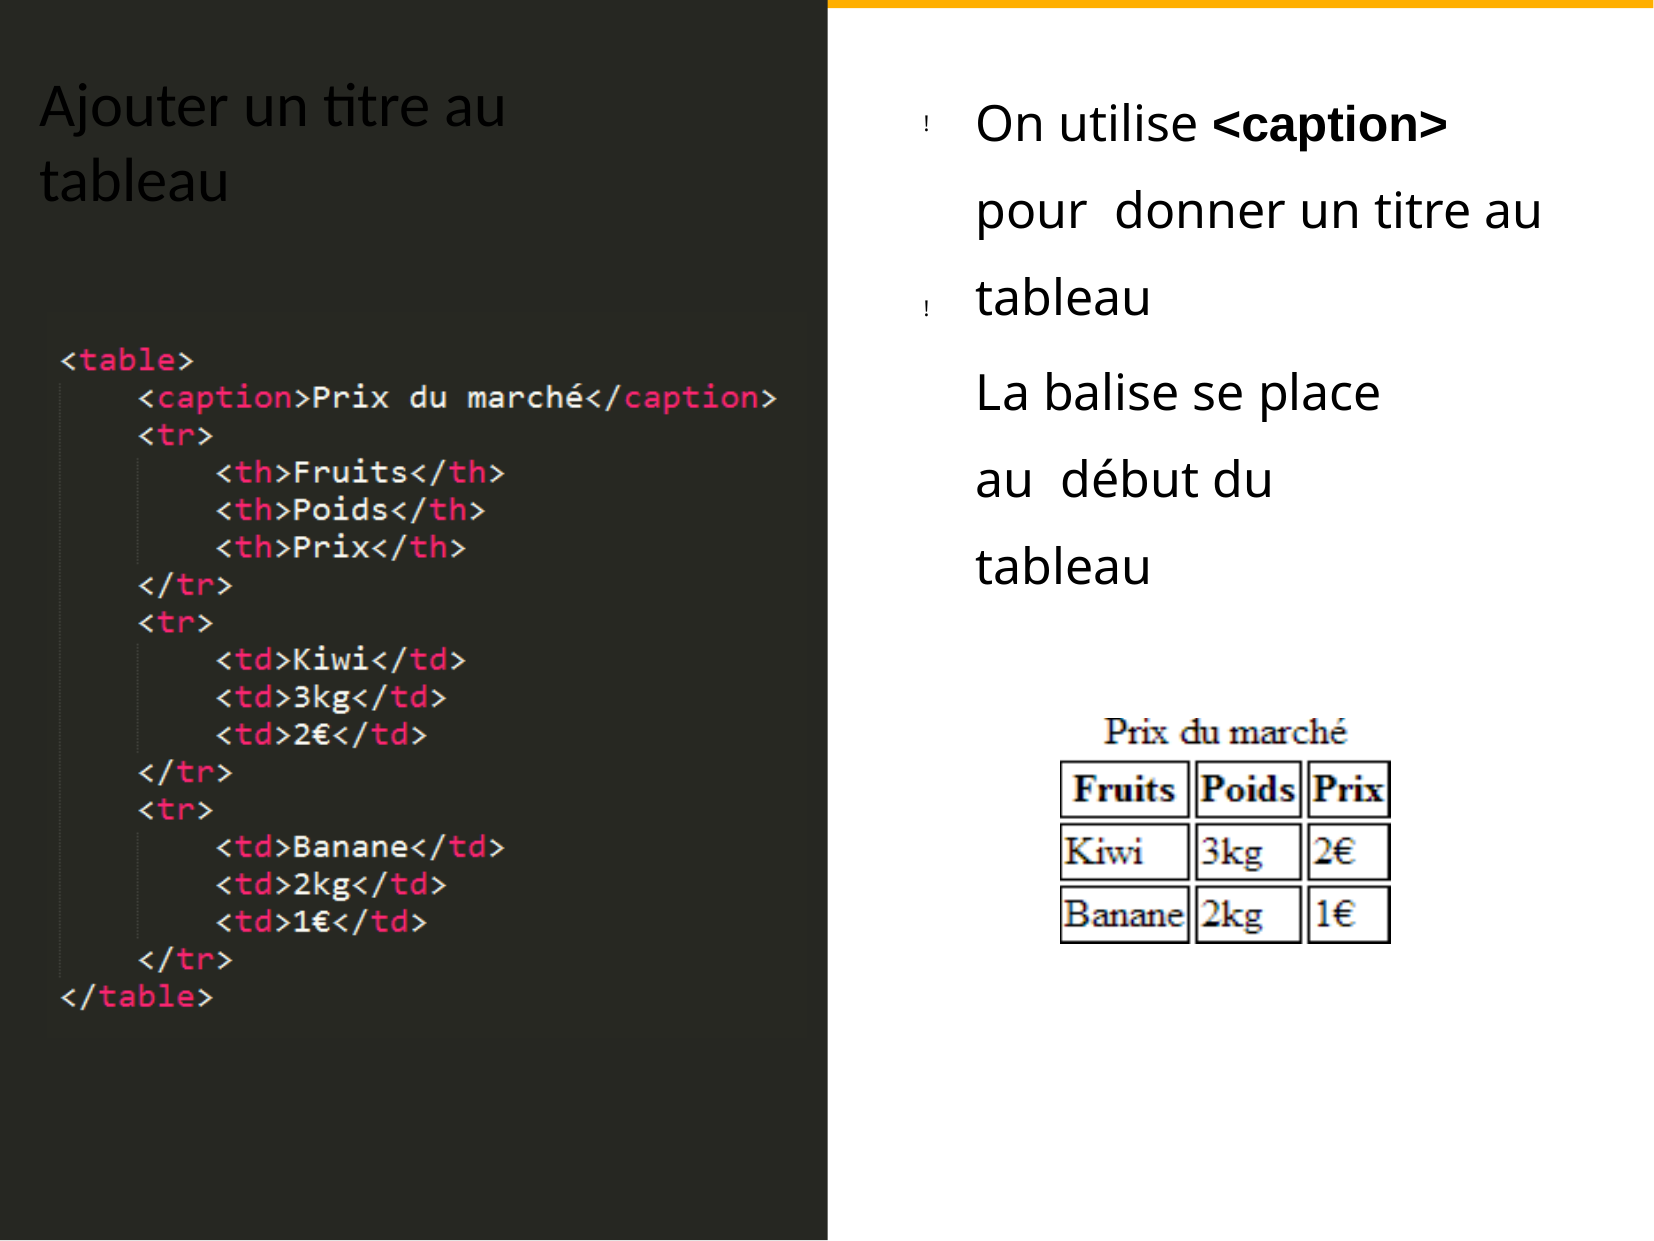

# Ajouter un titre au tableau
On utilise <caption> pour donner un titre au tableau
!
!
La balise se place au début du tableau